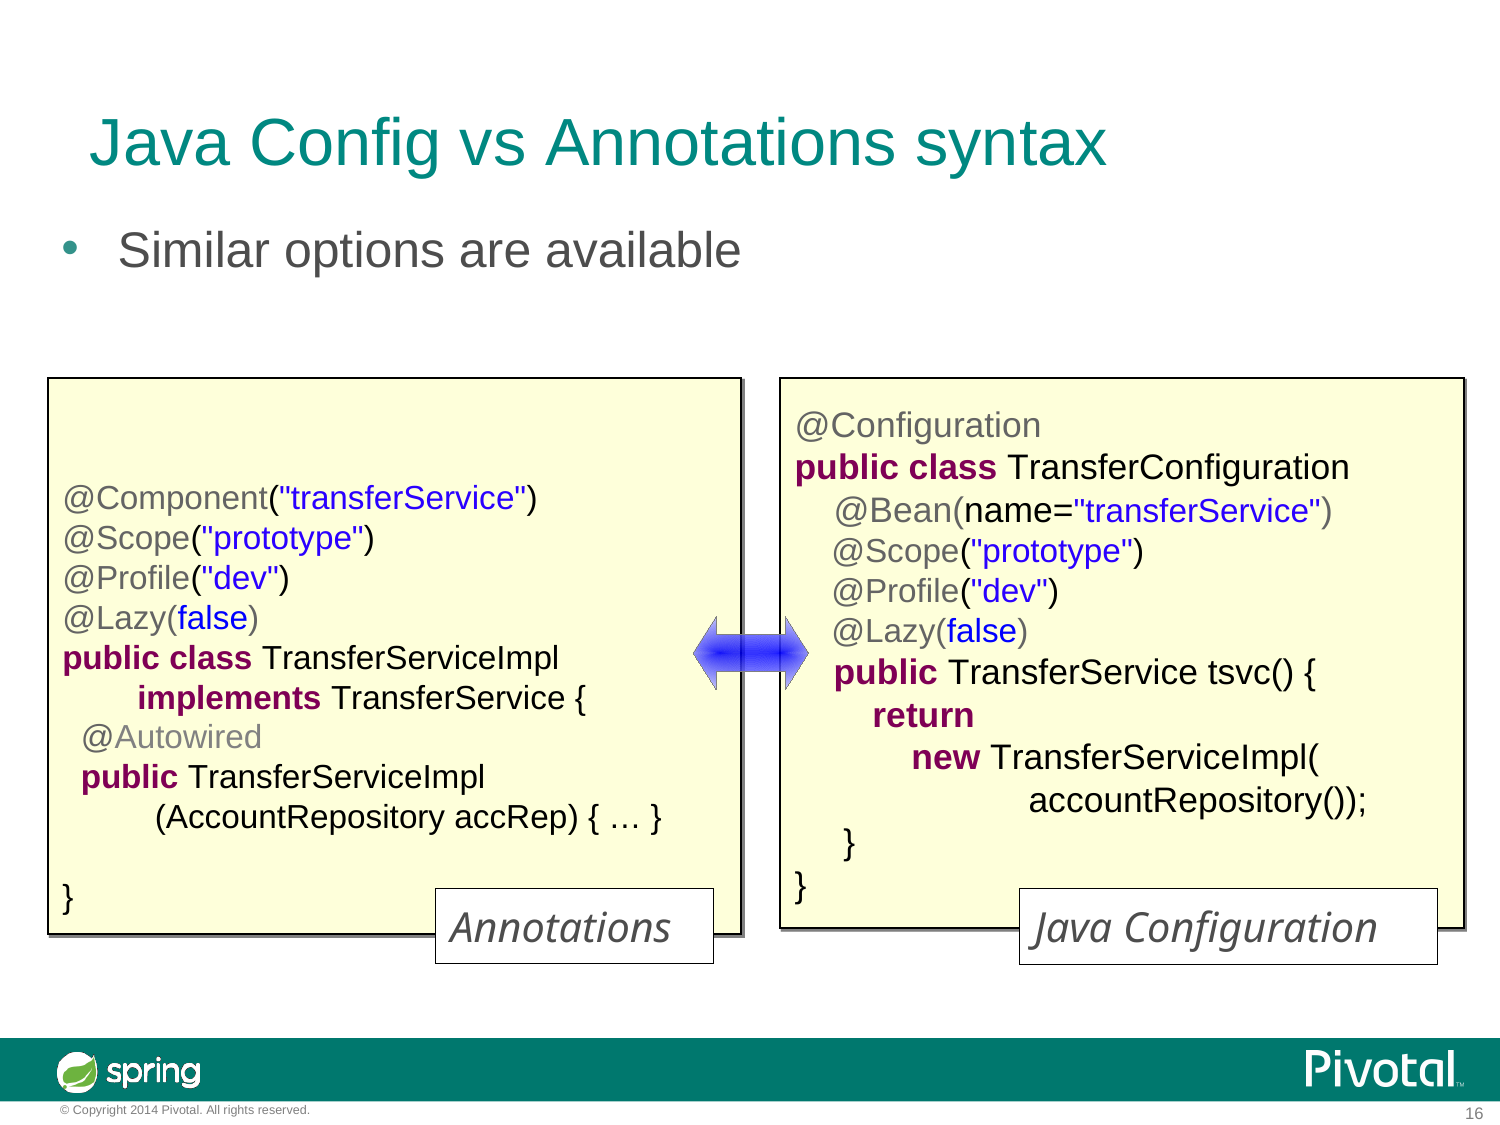

# Java Config vs Annotations syntax
Similar options are available
@Component("transferService")
@Scope("prototype")
@Profile("dev")
@Lazy(false)
public class TransferServiceImpl
	implements TransferService {
 @Autowired
 public TransferServiceImpl
 (AccountRepository accRep) { … }
}
@Configuration
public class TransferConfiguration
 @Bean(name="transferService")
 @Scope("prototype")
 @Profile("dev")
 @Lazy(false)
 public TransferService tsvc() {
 return
 new TransferServiceImpl(
 accountRepository());
 }
}
Java Configuration
Annotations